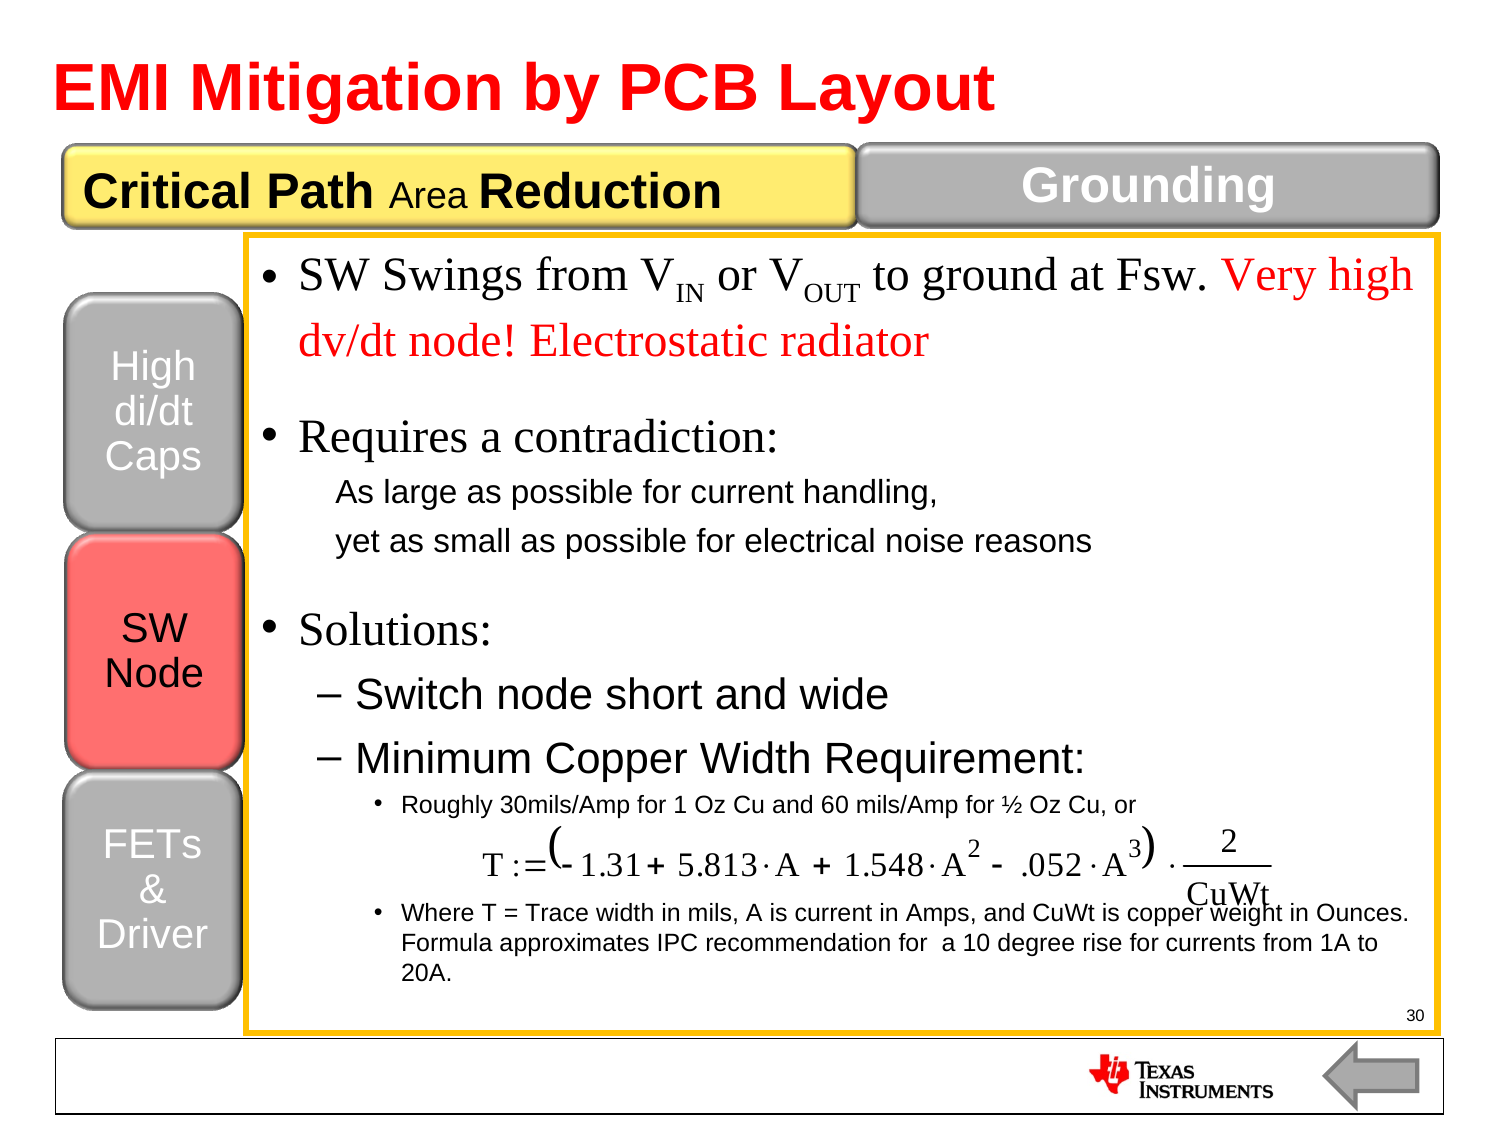

# EMI Mitigation by PCB Layout
Grounding
Critical Path Area Reduction
SW Swings from VIN or VOUT to ground at Fsw. Very high dv/dt node! Electrostatic radiator
Requires a contradiction:
 As large as possible for current handling,
 yet as small as possible for electrical noise reasons
Solutions:
Switch node short and wide
Minimum Copper Width Requirement:
Roughly 30mils/Amp for 1 Oz Cu and 60 mils/Amp for ½ Oz Cu, or
Where T = Trace width in mils, A is current in Amps, and CuWt is copper weight in Ounces. Formula approximates IPC recommendation for a 10 degree rise for currents from 1A to 20A.
High di/dt Caps
SW Node
FETs & Driver